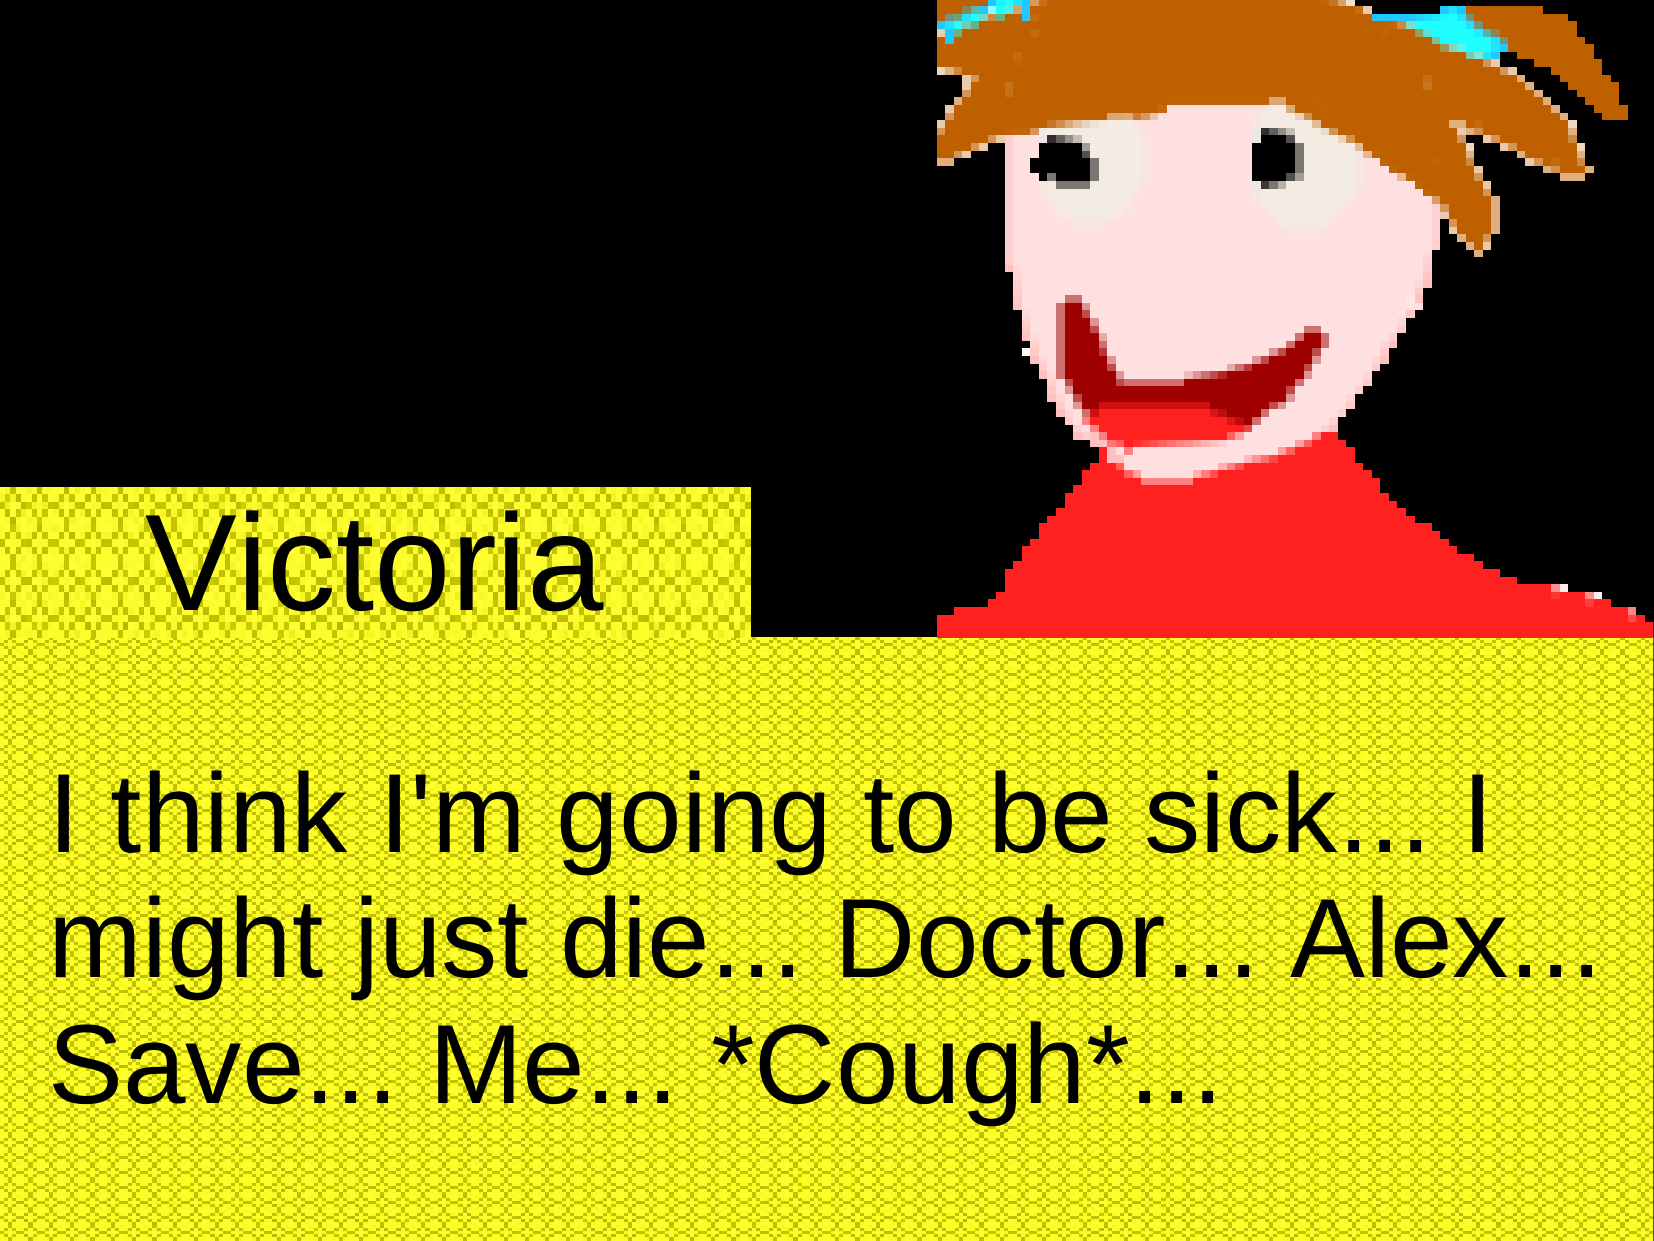

Victoria
I think I'm going to be sick... I
might just die... Doctor... Alex...
Save... Me... *Cough*...